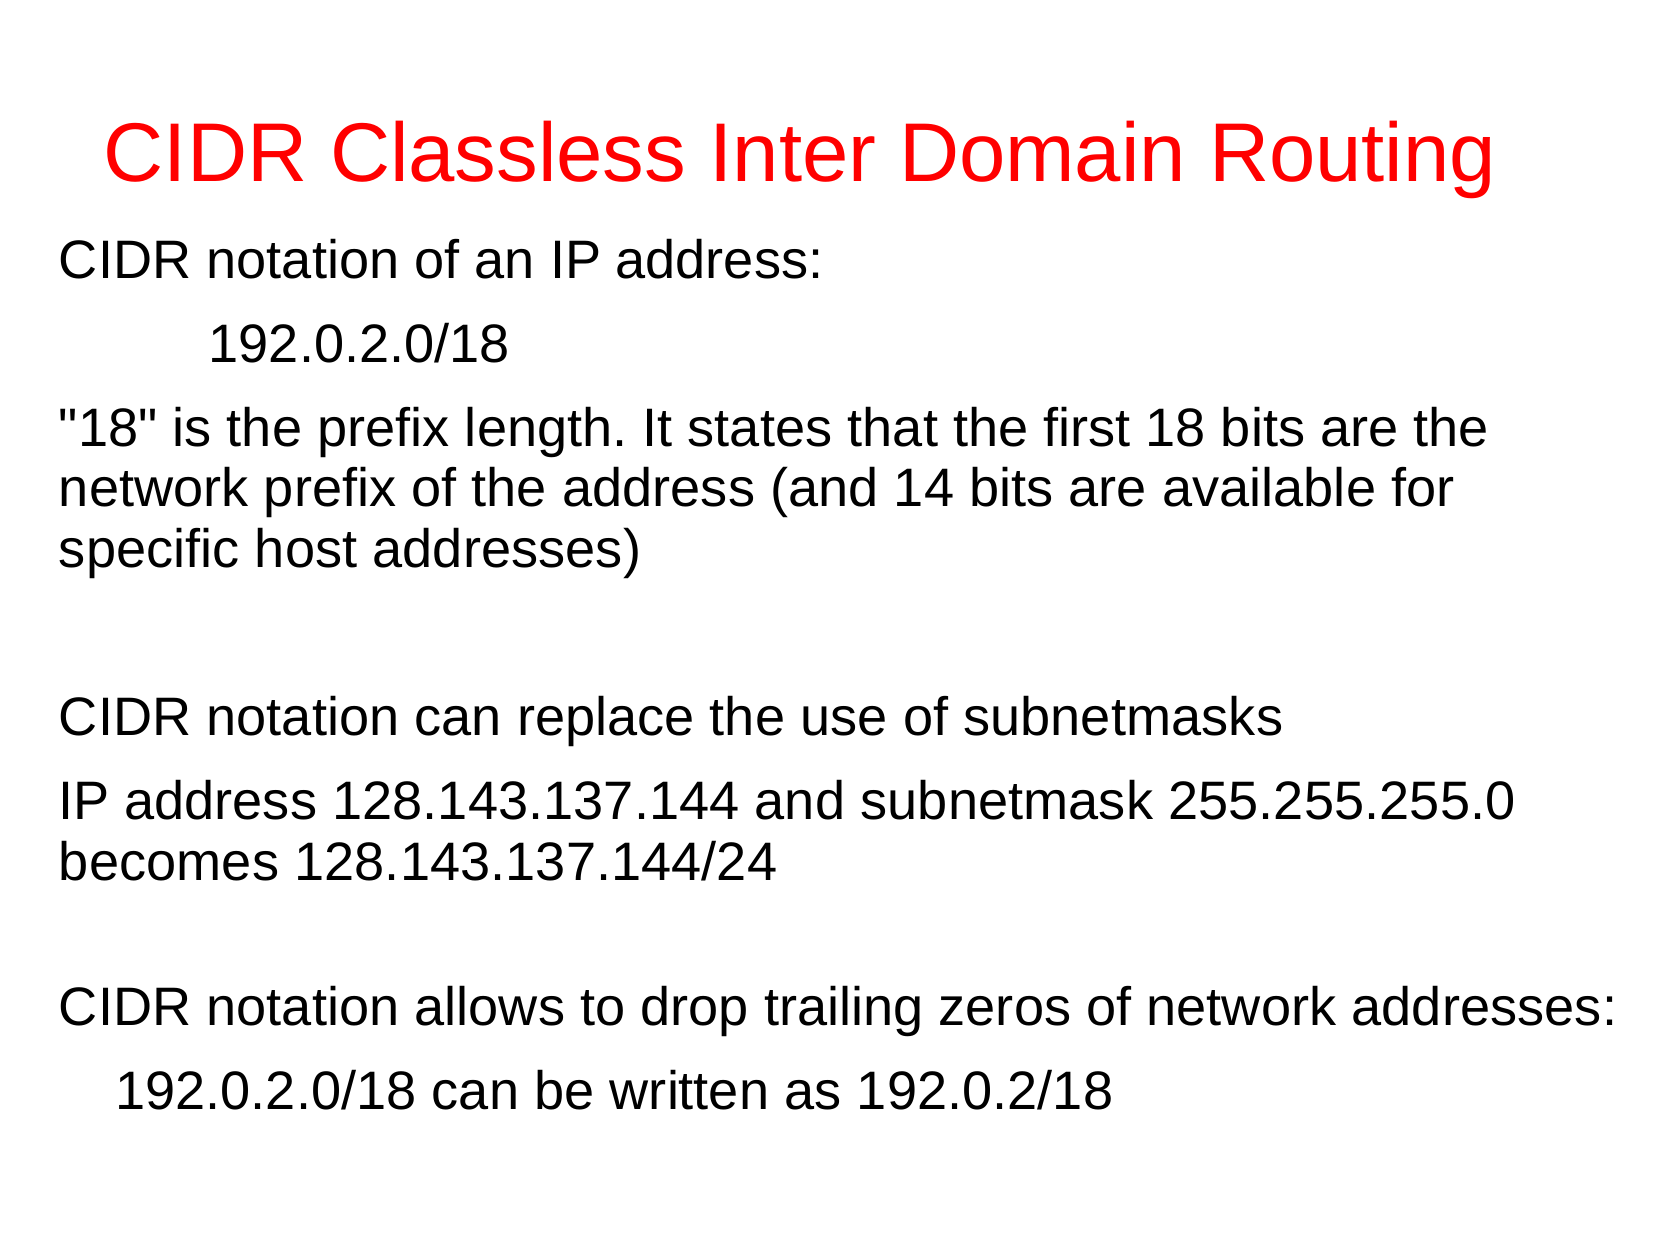

# CIDR Classless Inter Domain Routing
CIDR notation of an IP address:
		192.0.2.0/18
"18" is the prefix length. It states that the first 18 bits are the network prefix of the address (and 14 bits are available for specific host addresses)
CIDR notation can replace the use of subnetmasks
IP address 128.143.137.144 and subnetmask 255.255.255.0 becomes 128.143.137.144/24
CIDR notation allows to drop trailing zeros of network addresses:
	192.0.2.0/18 can be written as 192.0.2/18